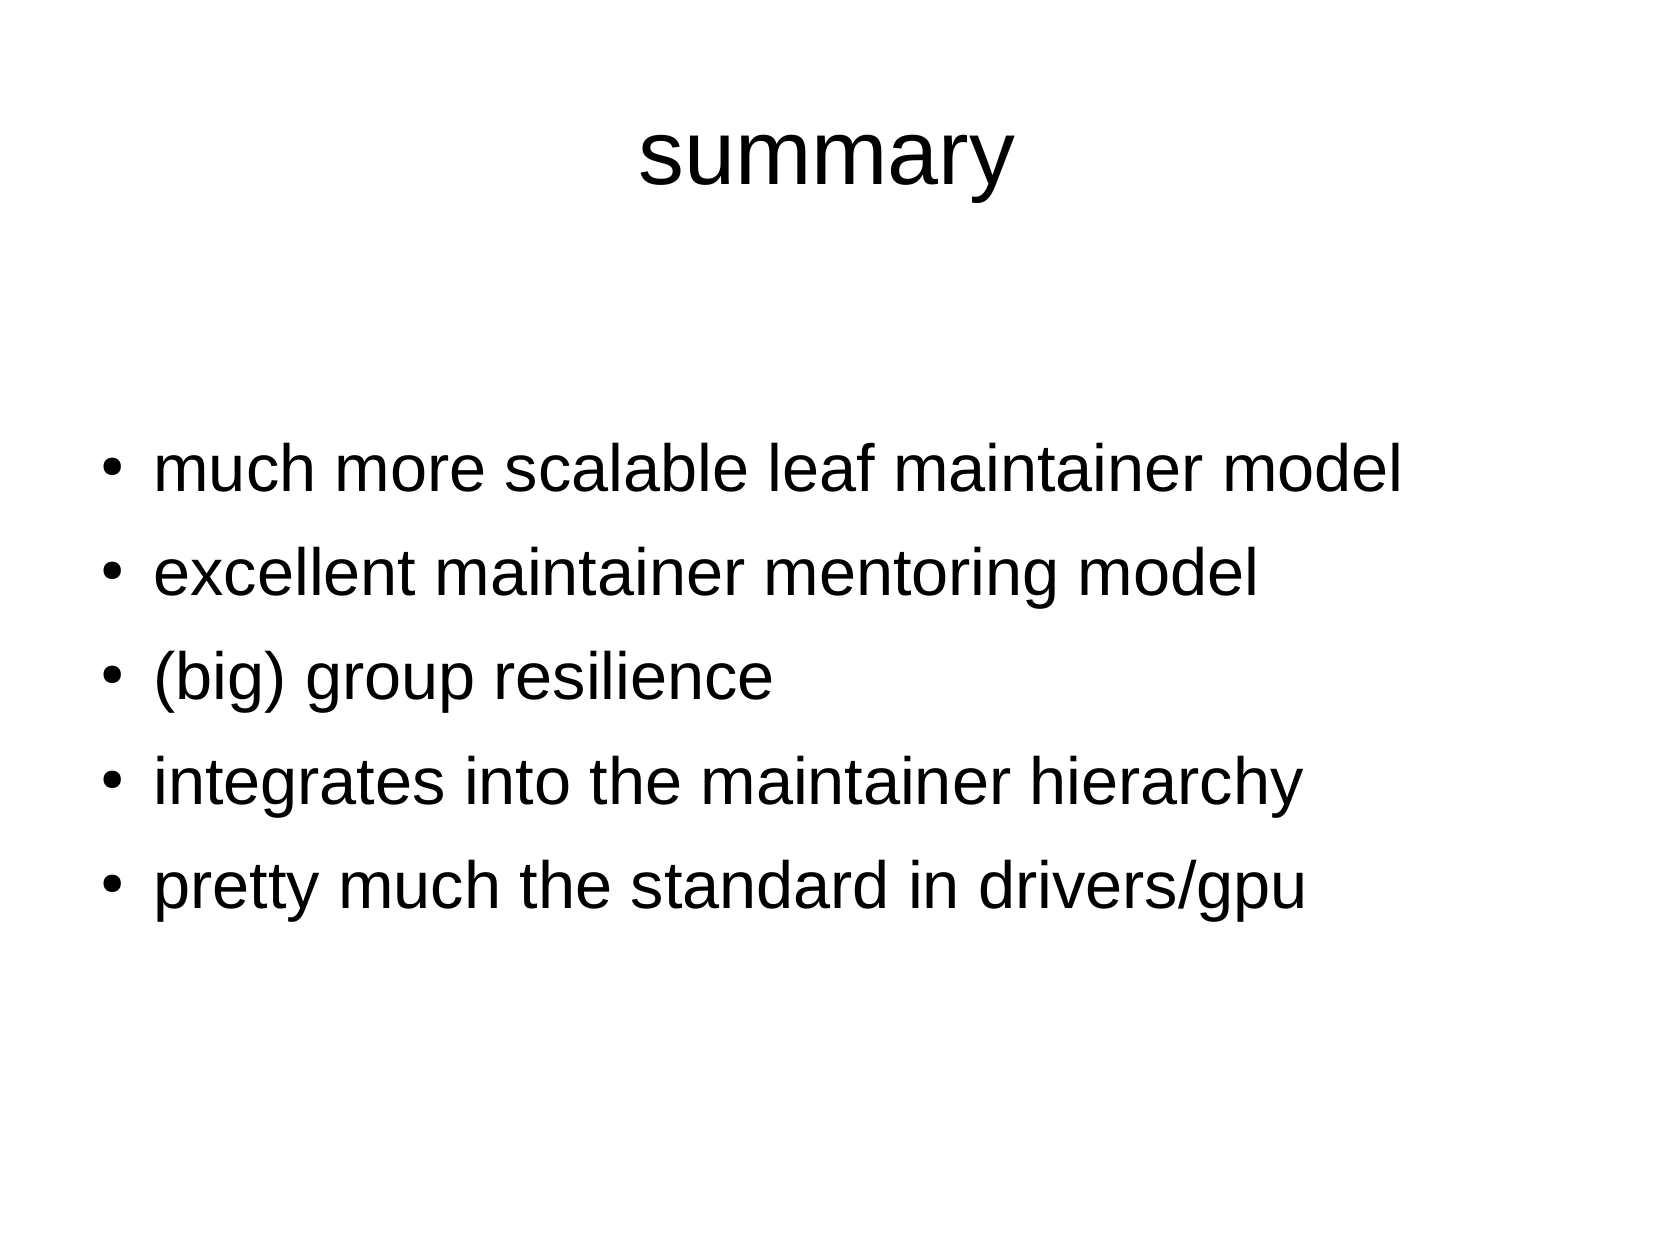

# summary
much more scalable leaf maintainer model
excellent maintainer mentoring model
(big) group resilience
integrates into the maintainer hierarchy
pretty much the standard in drivers/gpu